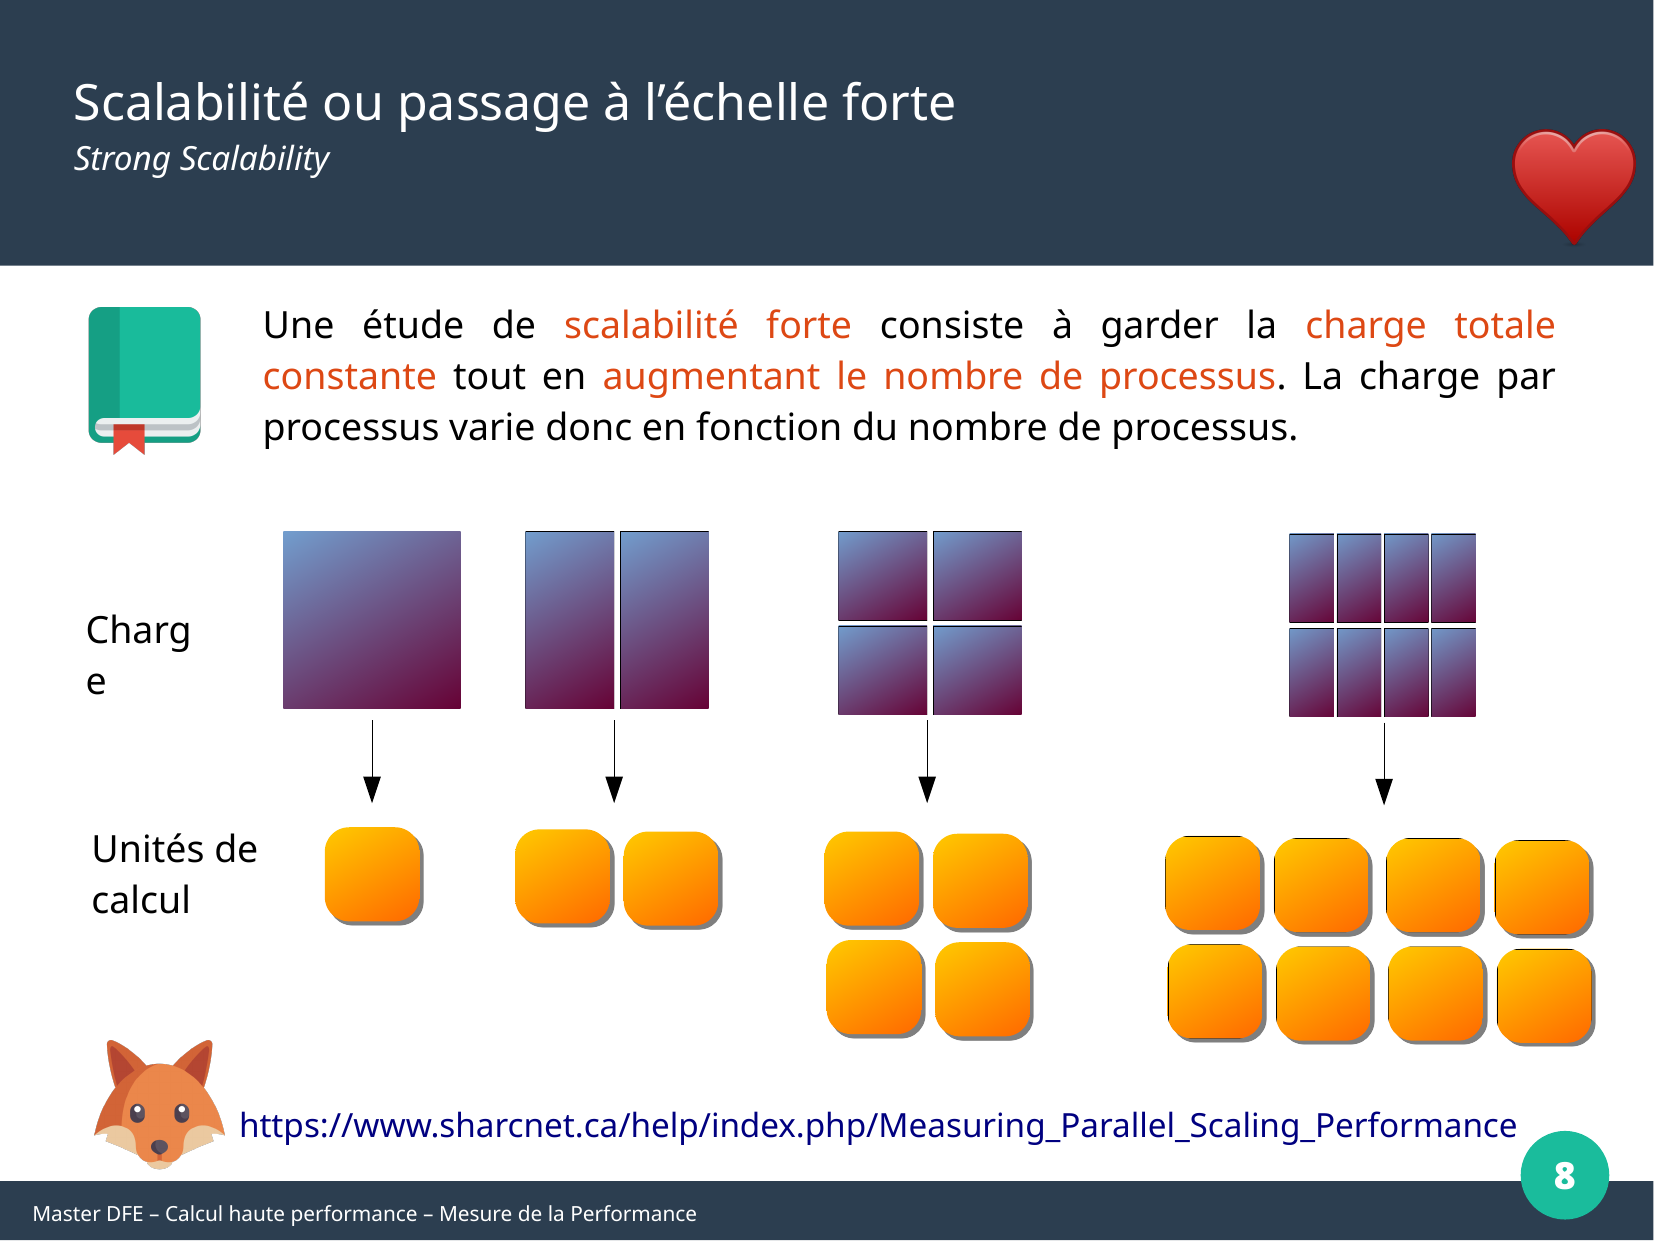

Scalabilité ou passage à l’échelle forte
Strong Scalability
Une étude de scalabilité forte consiste à garder la charge totale constante tout en augmentant le nombre de processus. La charge par processus varie donc en fonction du nombre de processus.
Charge
Unités de calcul
https://www.sharcnet.ca/help/index.php/Measuring_Parallel_Scaling_Performance
8
Master DFE – Calcul haute performance – Mesure de la Performance